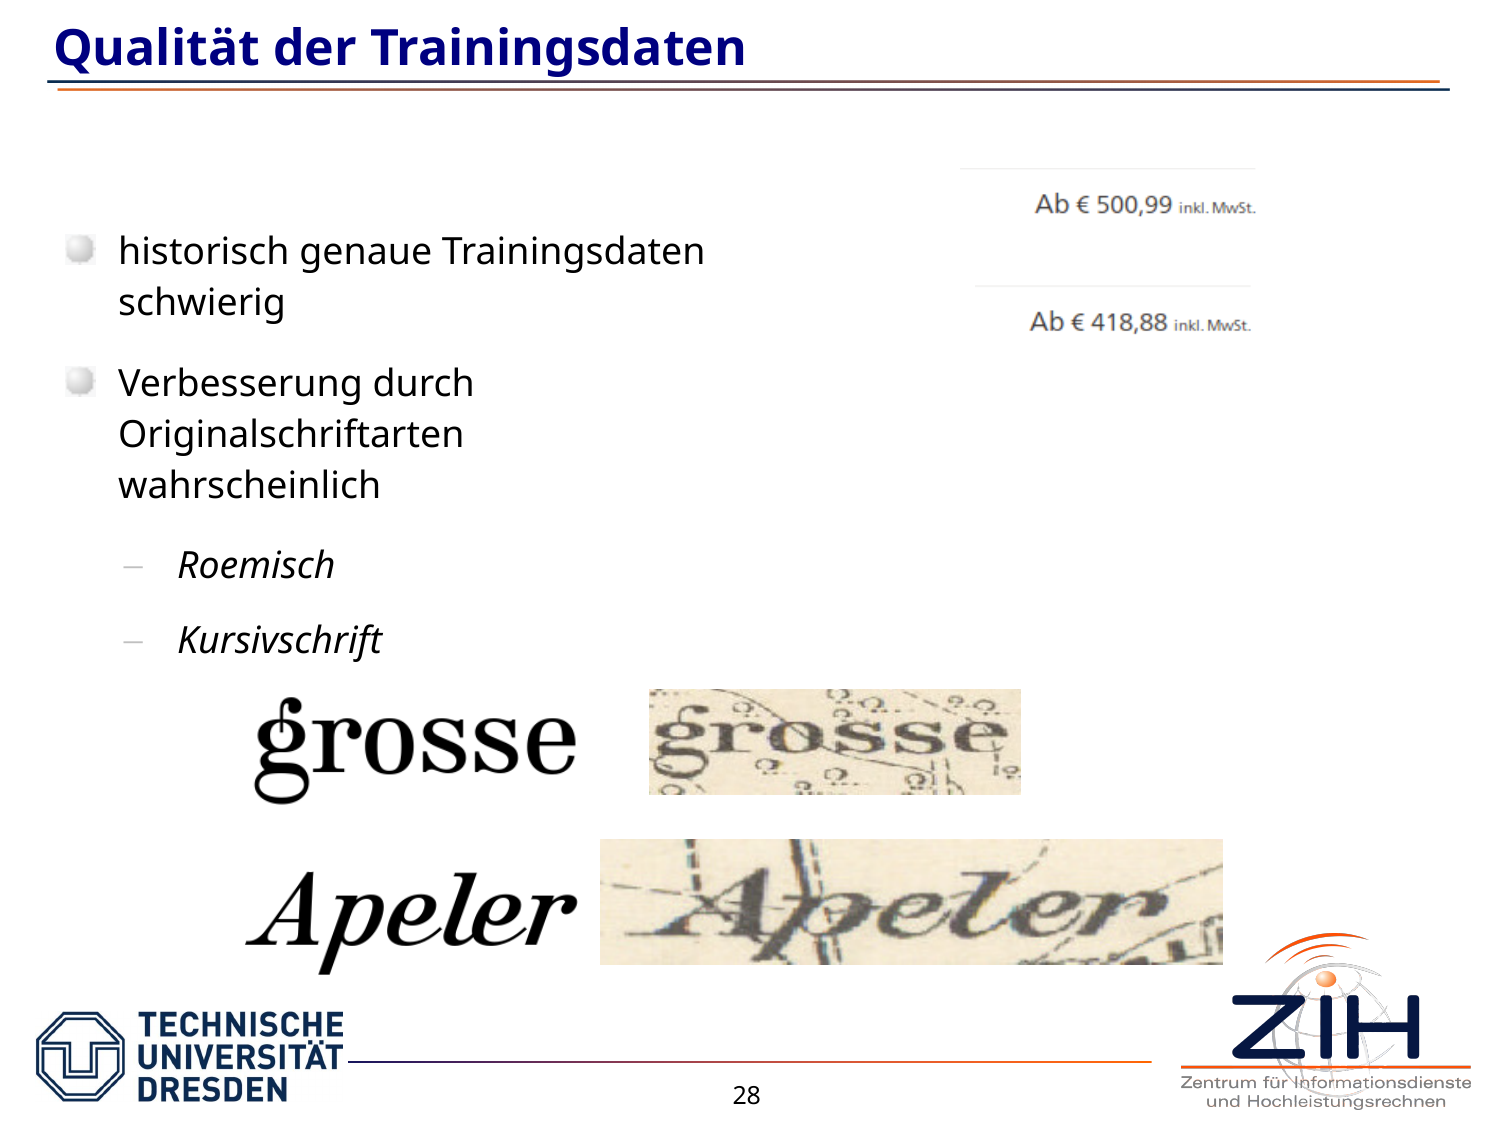

# Qualität der Trainingsdaten
historisch genaue Trainingsdaten schwierig
Verbesserung durch Originalschriftarten wahrscheinlich
Roemisch
Kursivschrift
28